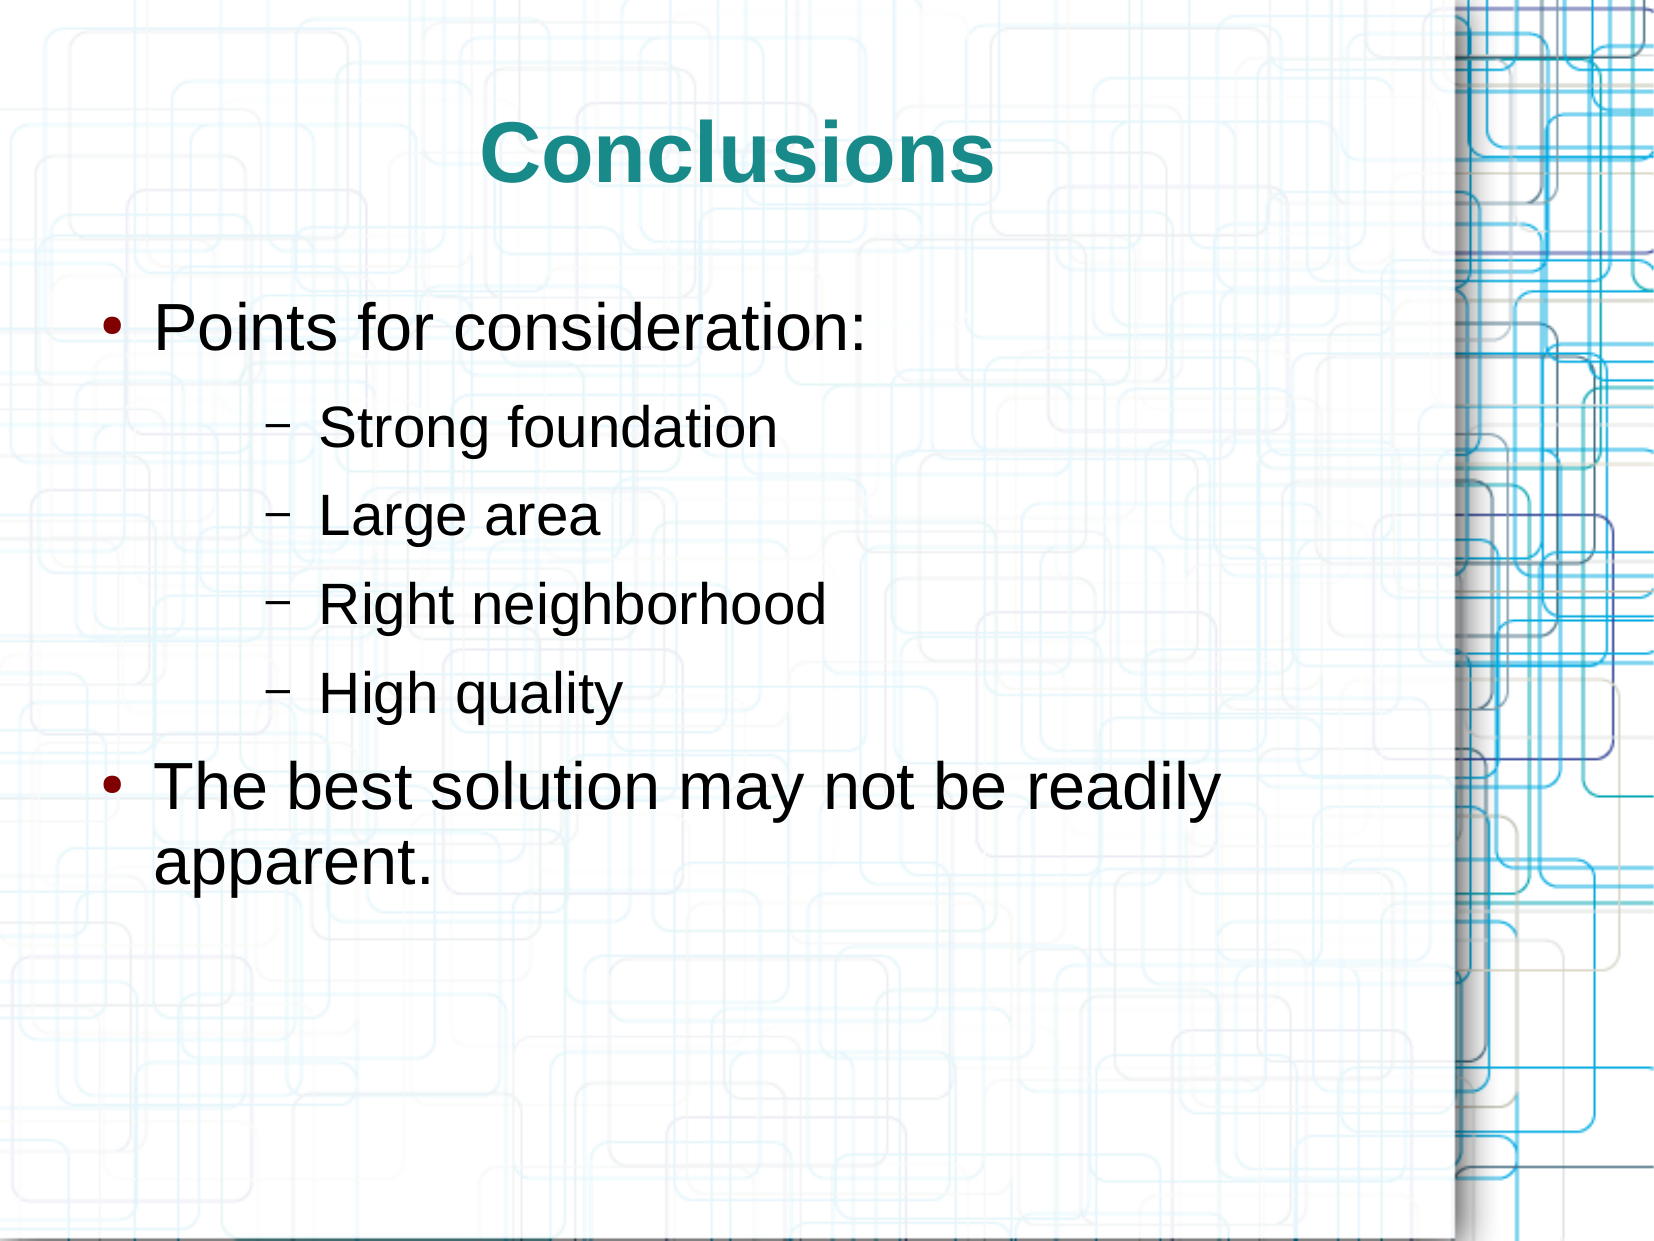

# Conclusions
Points for consideration:
Strong foundation
Large area
Right neighborhood
High quality
The best solution may not be readily apparent.